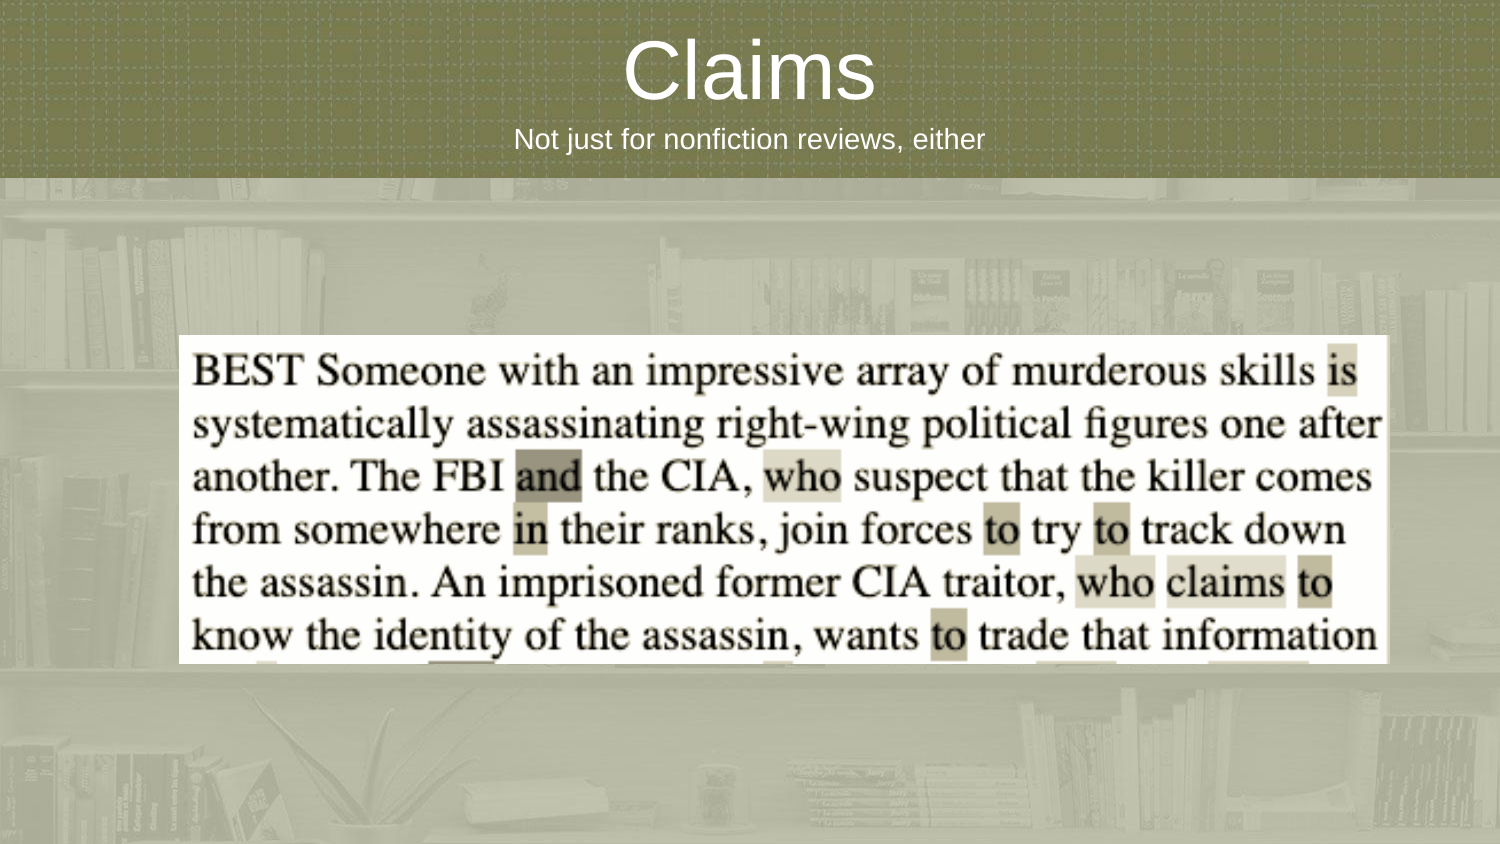

# Claims
Not just for nonfiction reviews, either